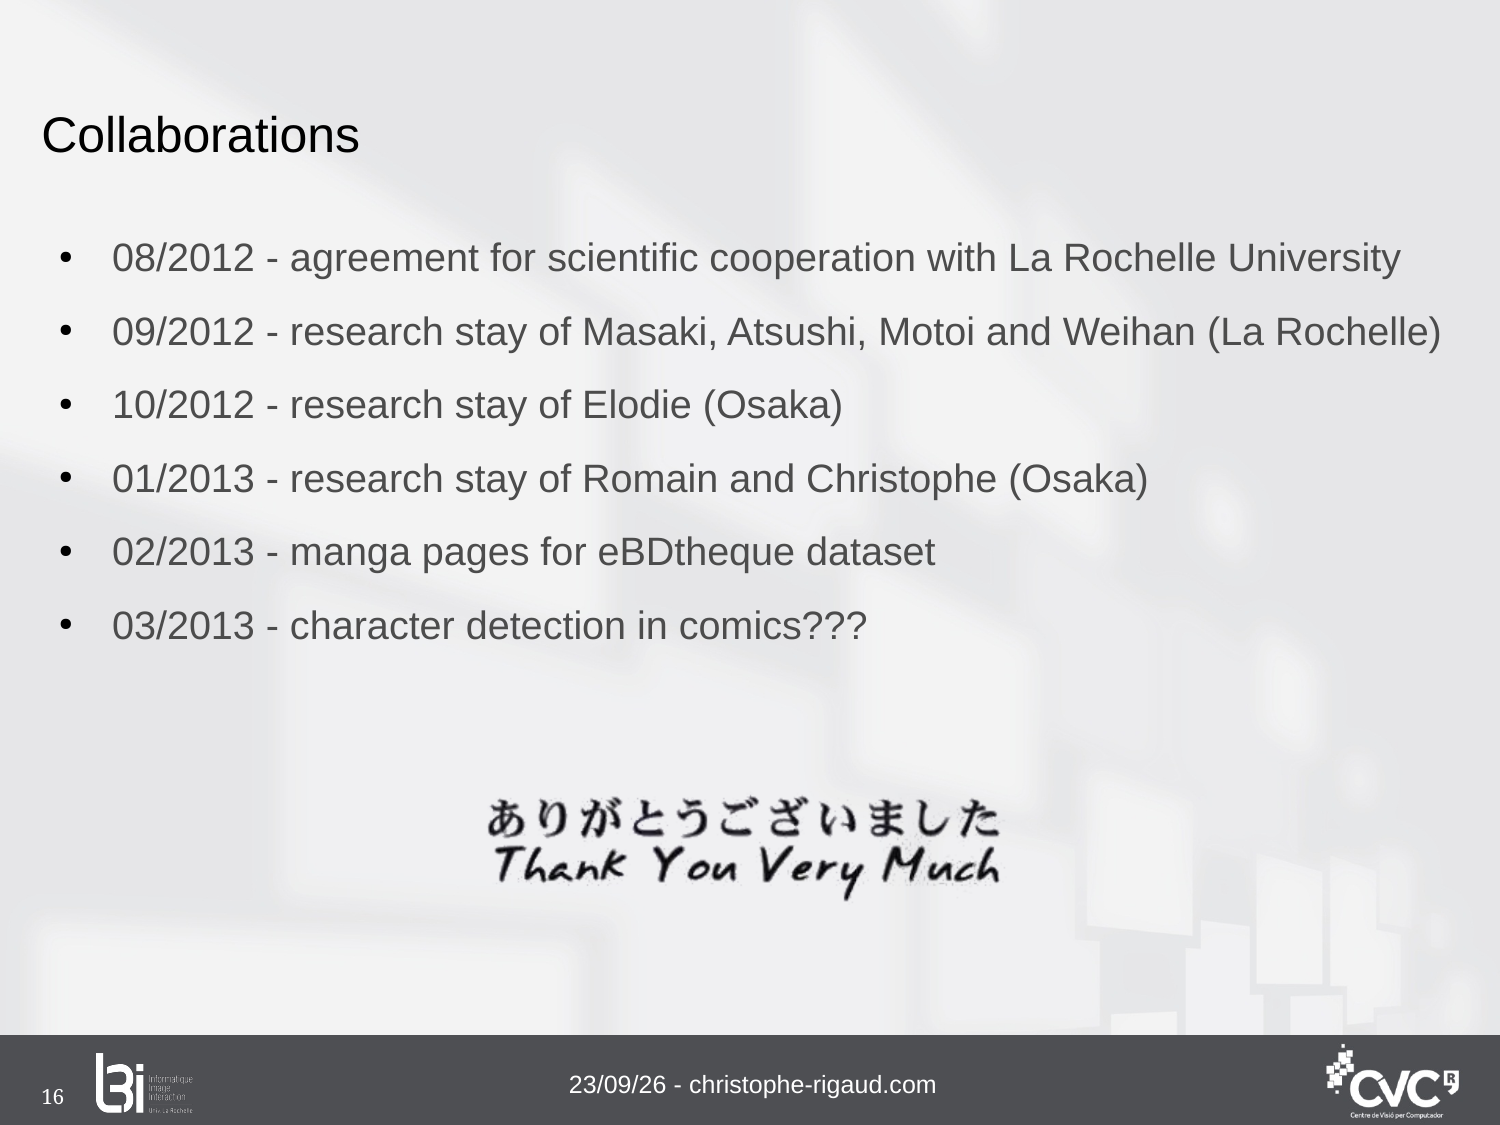

# Collaborations
08/2012 - agreement for scientific cooperation with La Rochelle University
09/2012 - research stay of Masaki, Atsushi, Motoi and Weihan (La Rochelle)
10/2012 - research stay of Elodie (Osaka)
01/2013 - research stay of Romain and Christophe (Osaka)
02/2013 - manga pages for eBDtheque dataset
03/2013 - character detection in comics???
 - christophe-rigaud.com
16